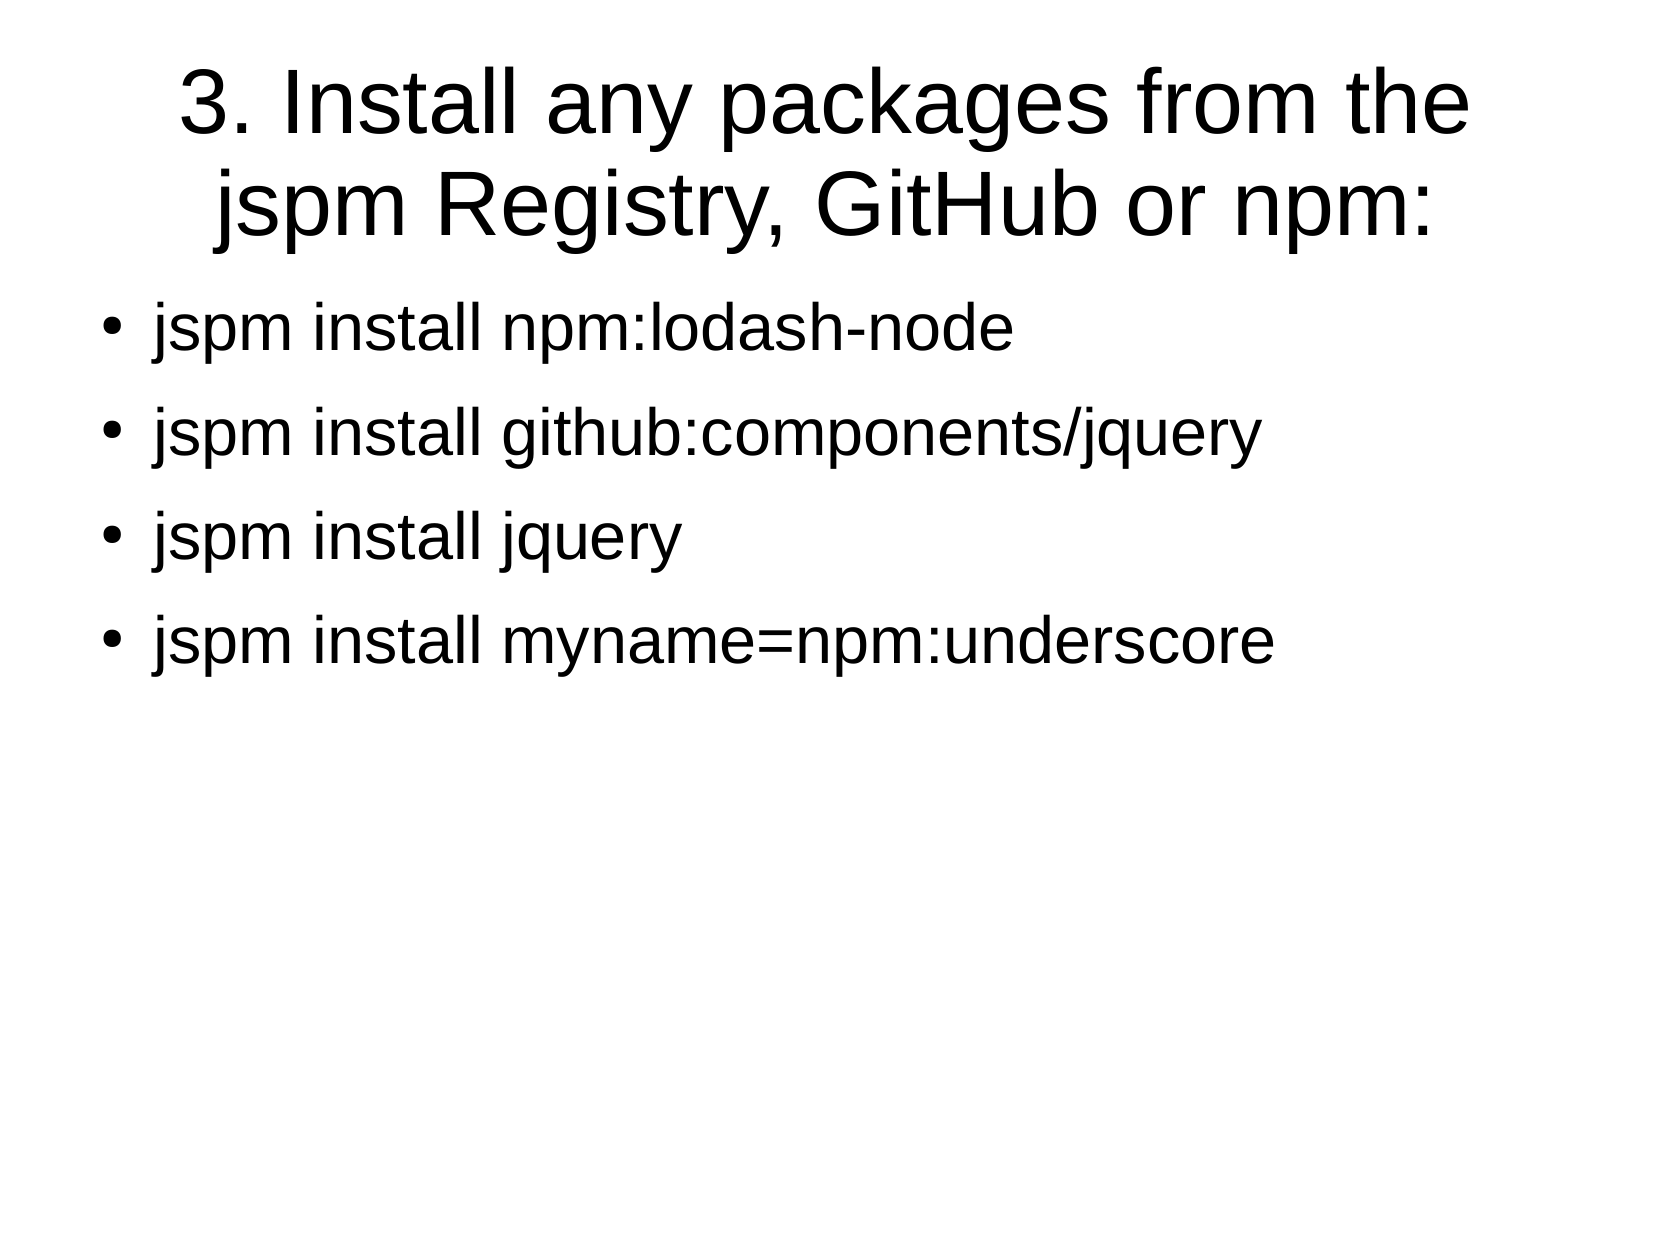

# 3. Install any packages from the jspm Registry, GitHub or npm:
jspm install npm:lodash-node
jspm install github:components/jquery
jspm install jquery
jspm install myname=npm:underscore